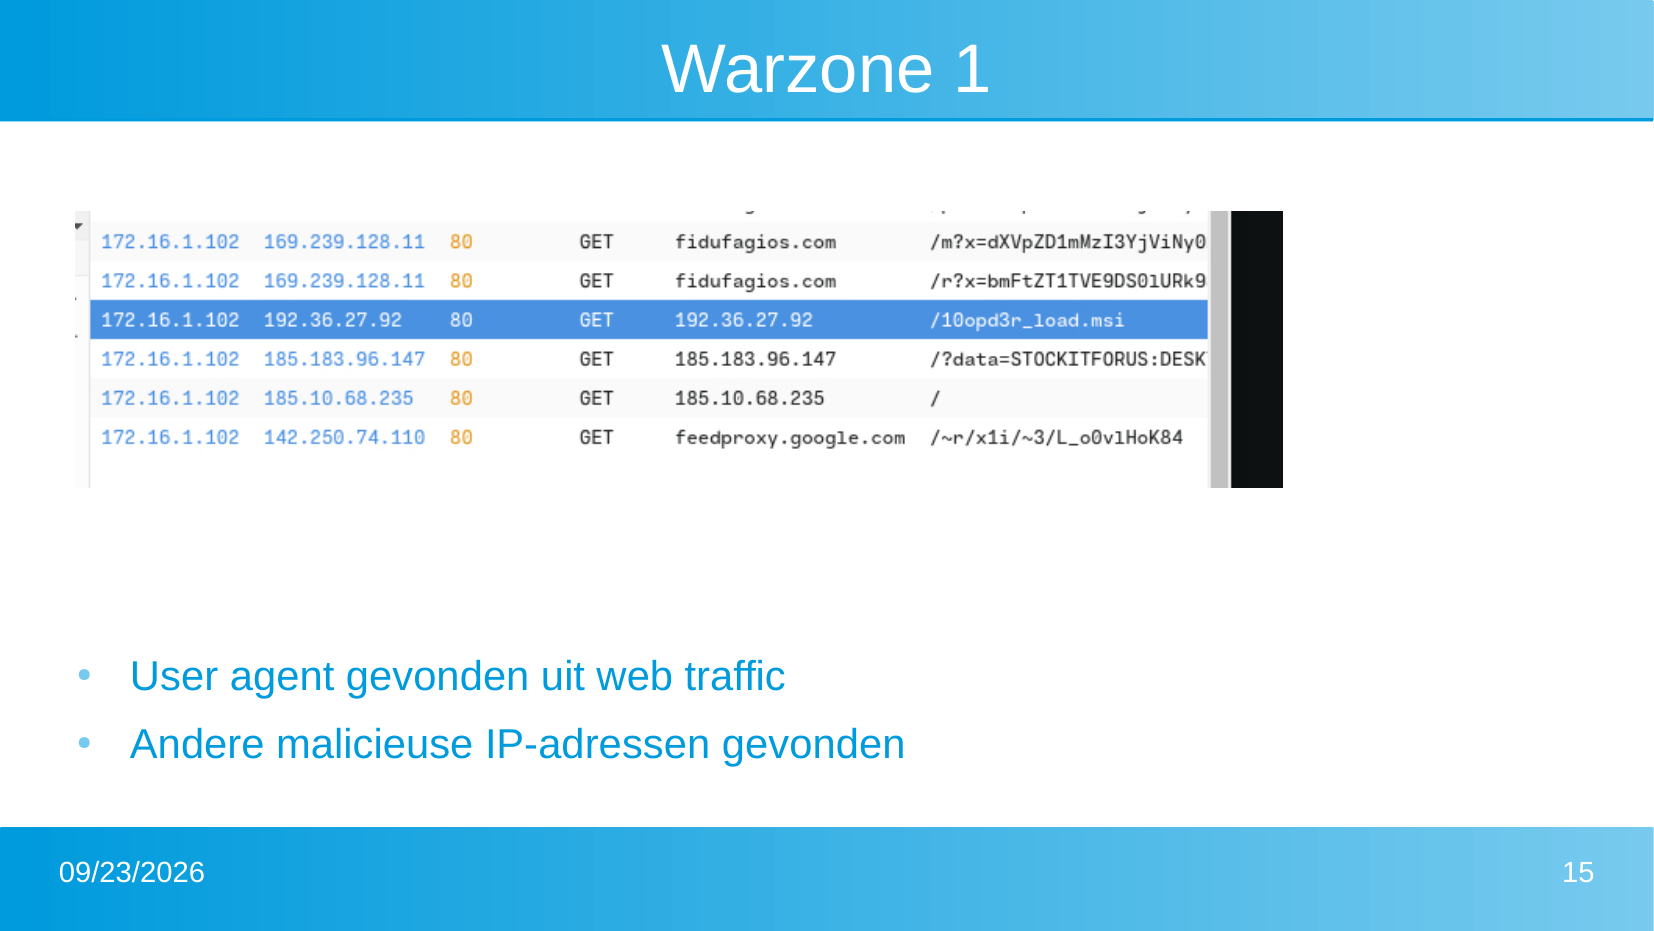

# Warzone 1
User agent gevonden uit web traffic
Andere malicieuse IP-adressen gevonden
15